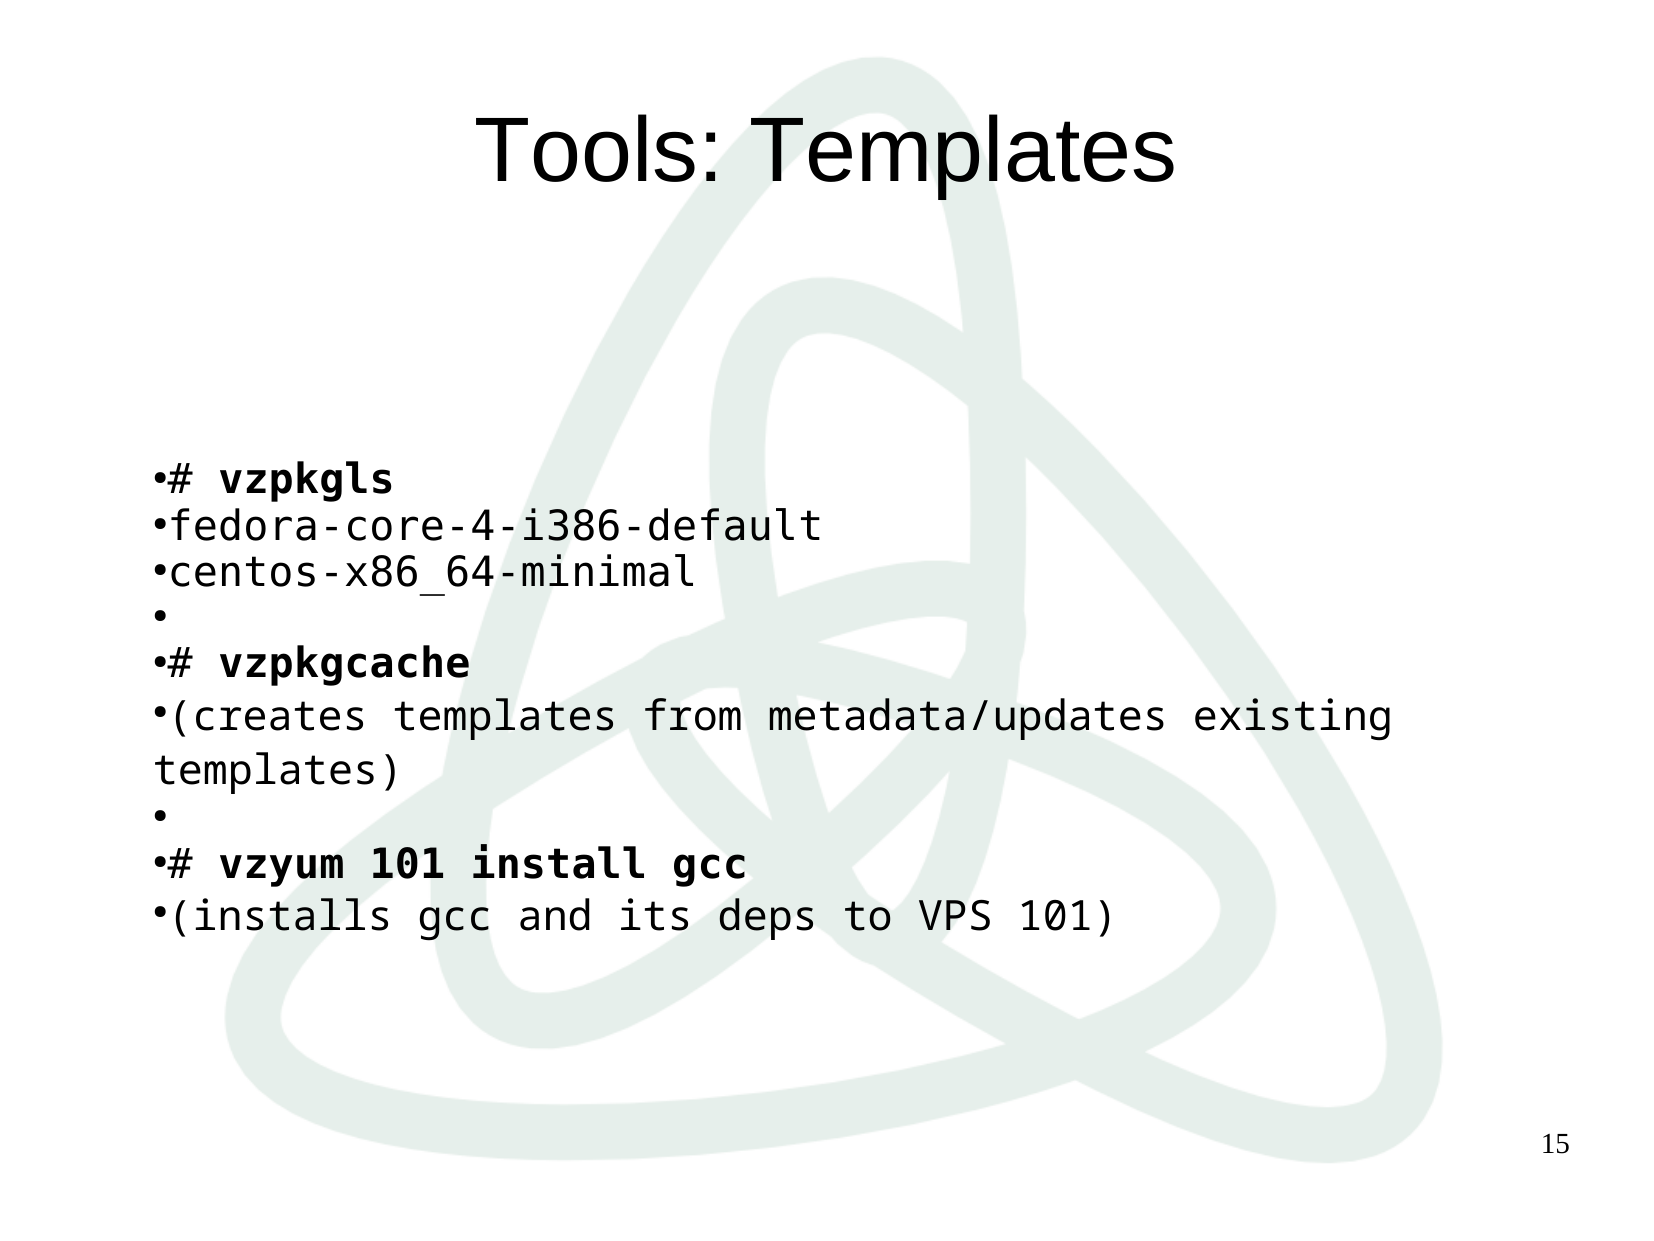

# Tools: Templates
# vzpkgls
fedora-core-4-i386-default
centos-x86_64-minimal
# vzpkgcache
(creates templates from metadata/updates existing templates)
# vzyum 101 install gcc
(installs gcc and its deps to VPS 101)